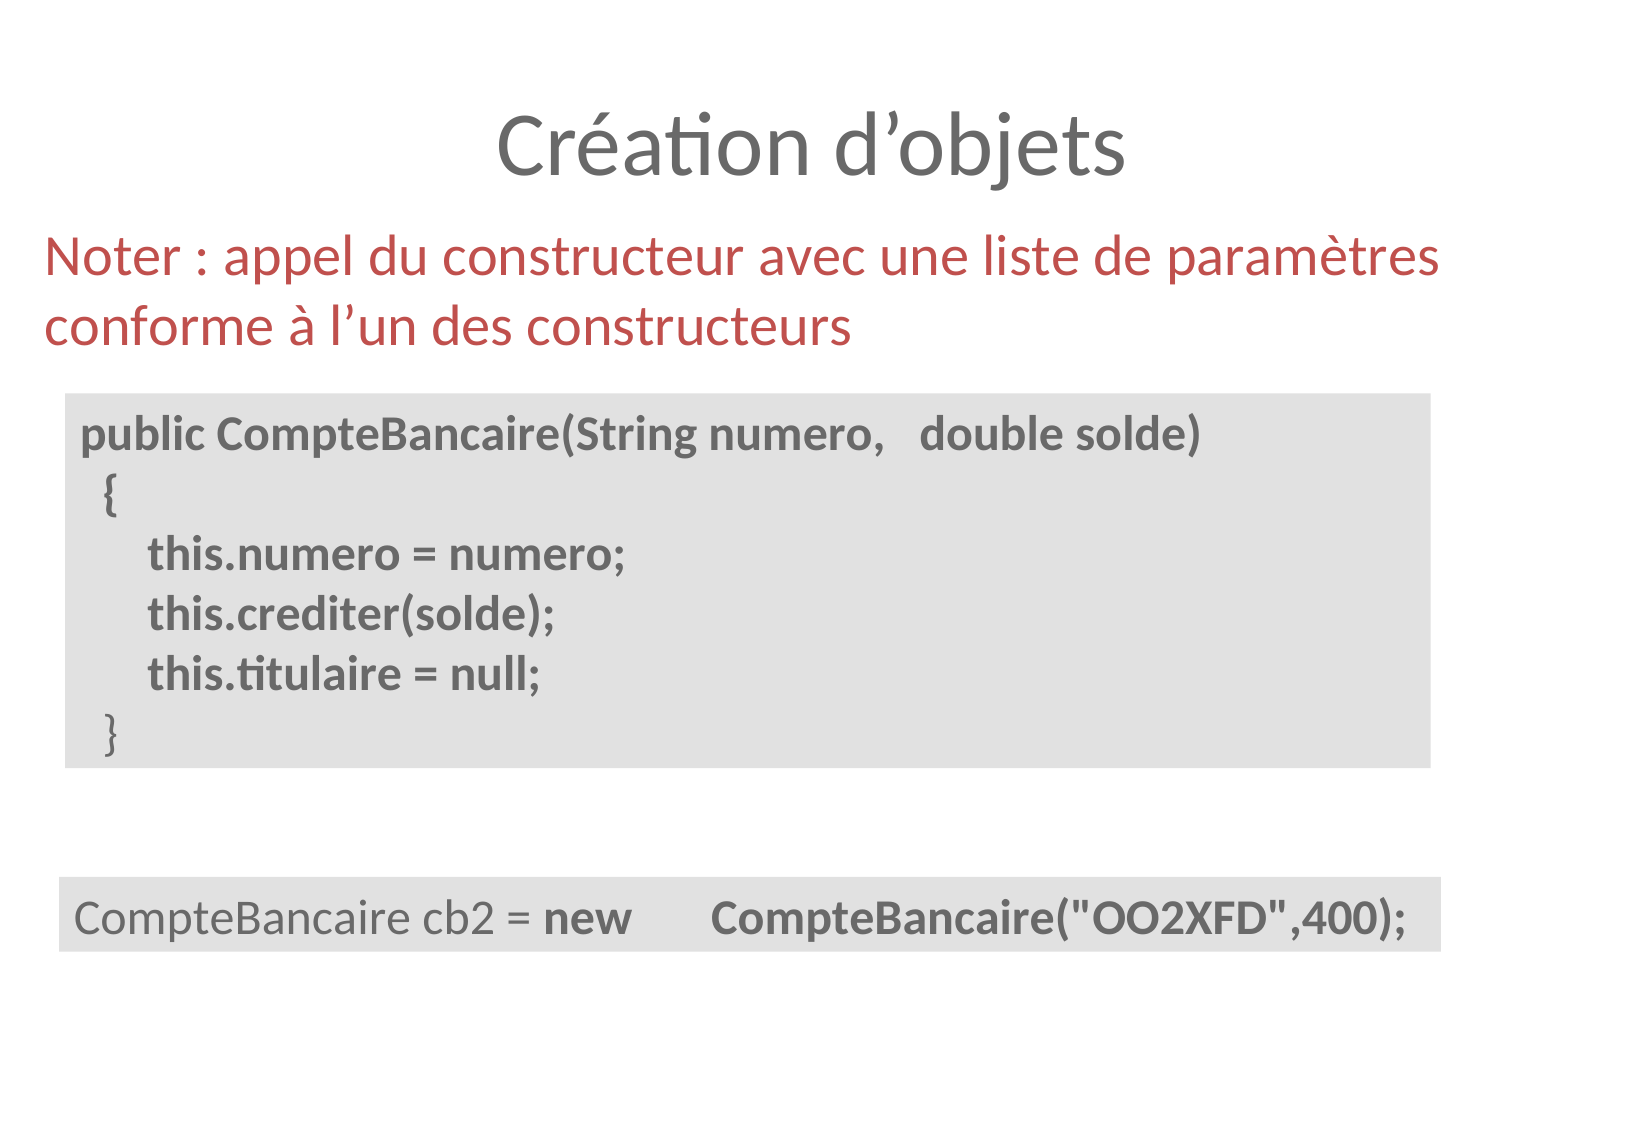

# Création d’objets
Noter : appel du constructeur avec une liste de paramètres conforme à l’un des constructeurs
public CompteBancaire(String numero, double solde)
 {
 this.numero = numero;
 this.crediter(solde);
 this.titulaire = null;
 }
CompteBancaire cb2 = new CompteBancaire("OO2XFD",400);